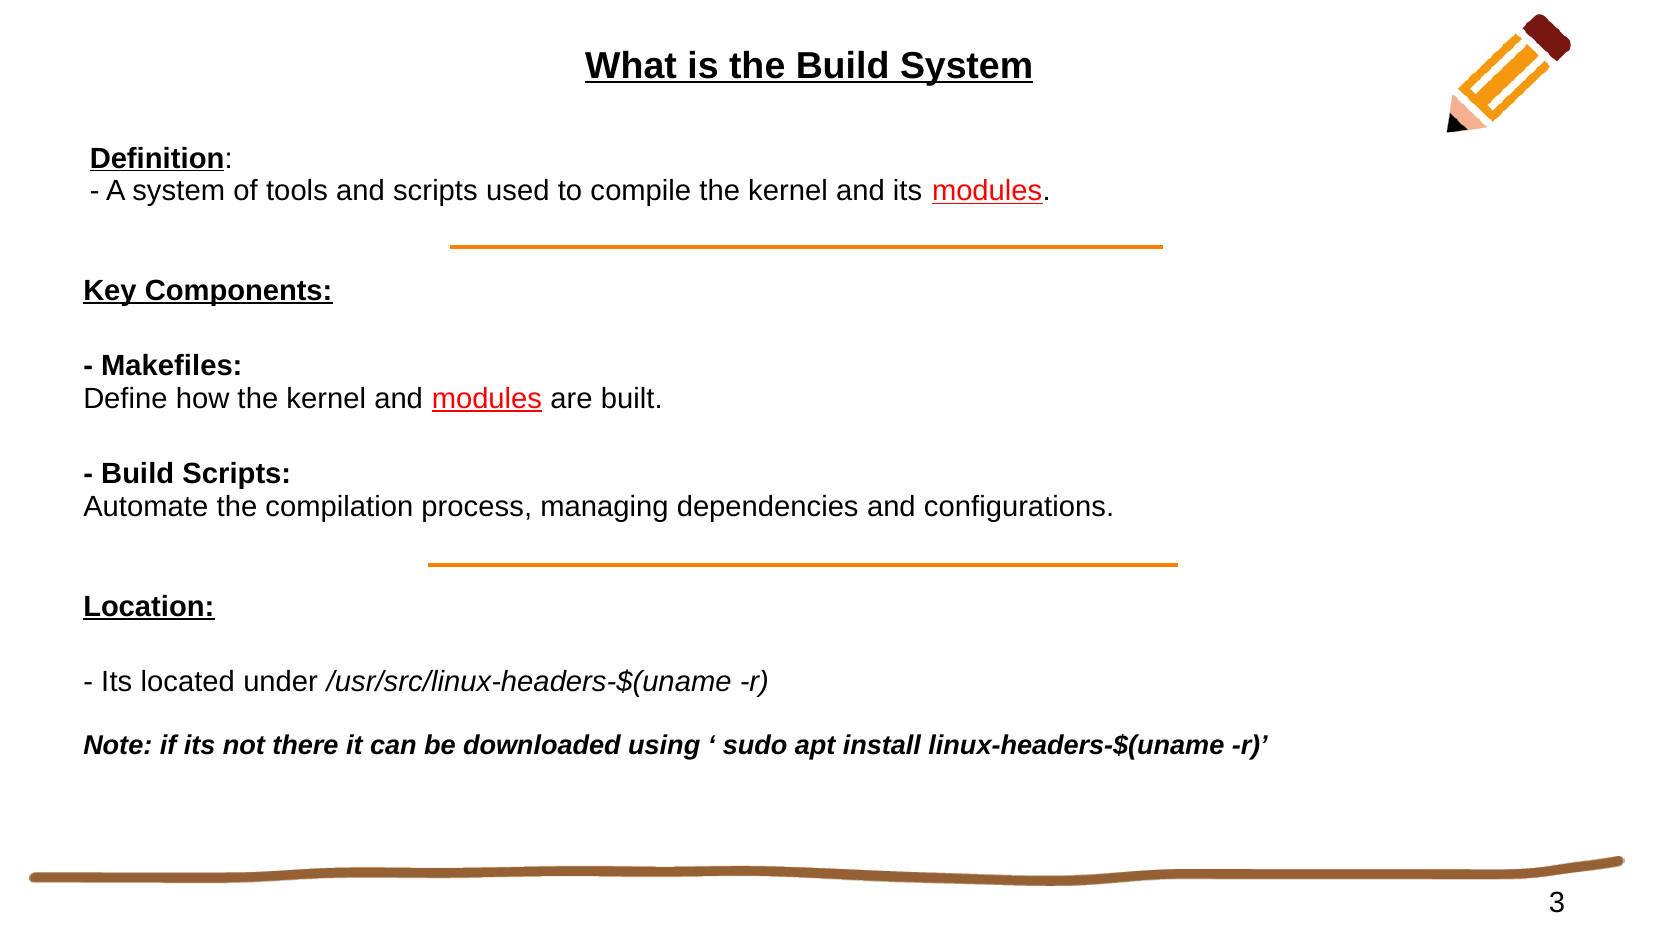

What is the Build System
Definition:
- A system of tools and scripts used to compile the kernel and its modules.
Key Components:
- Makefiles:
Define how the kernel and modules are built.
- Build Scripts:
Automate the compilation process, managing dependencies and configurations.
Location:
- Its located under /usr/src/linux-headers-$(uname -r)
Note: if its not there it can be downloaded using ‘ sudo apt install linux-headers-$(uname -r)’
3